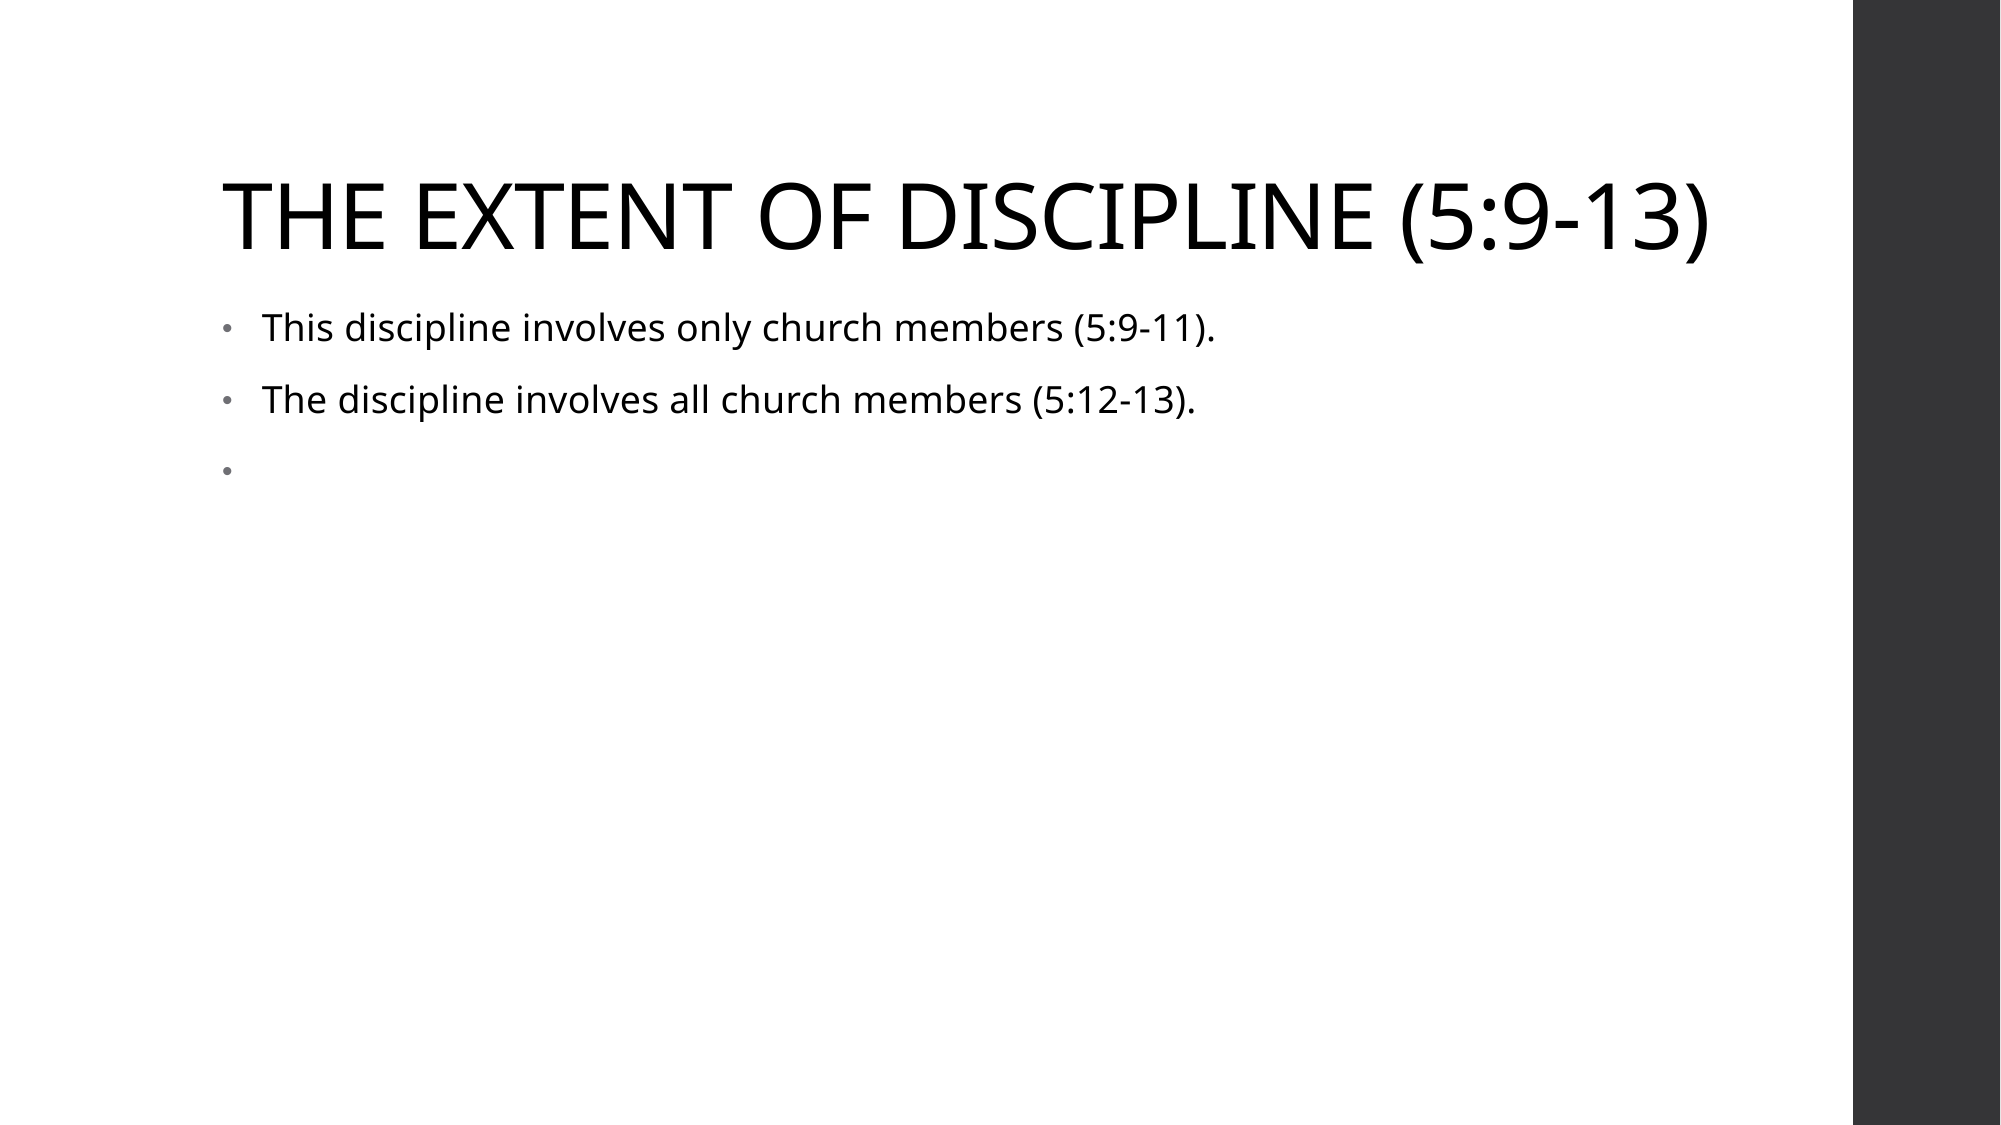

# THE EXTENT OF DISCIPLINE (5:9-13)
 This discipline involves only church members (5:9-11).
 The discipline involves all church members (5:12-13).